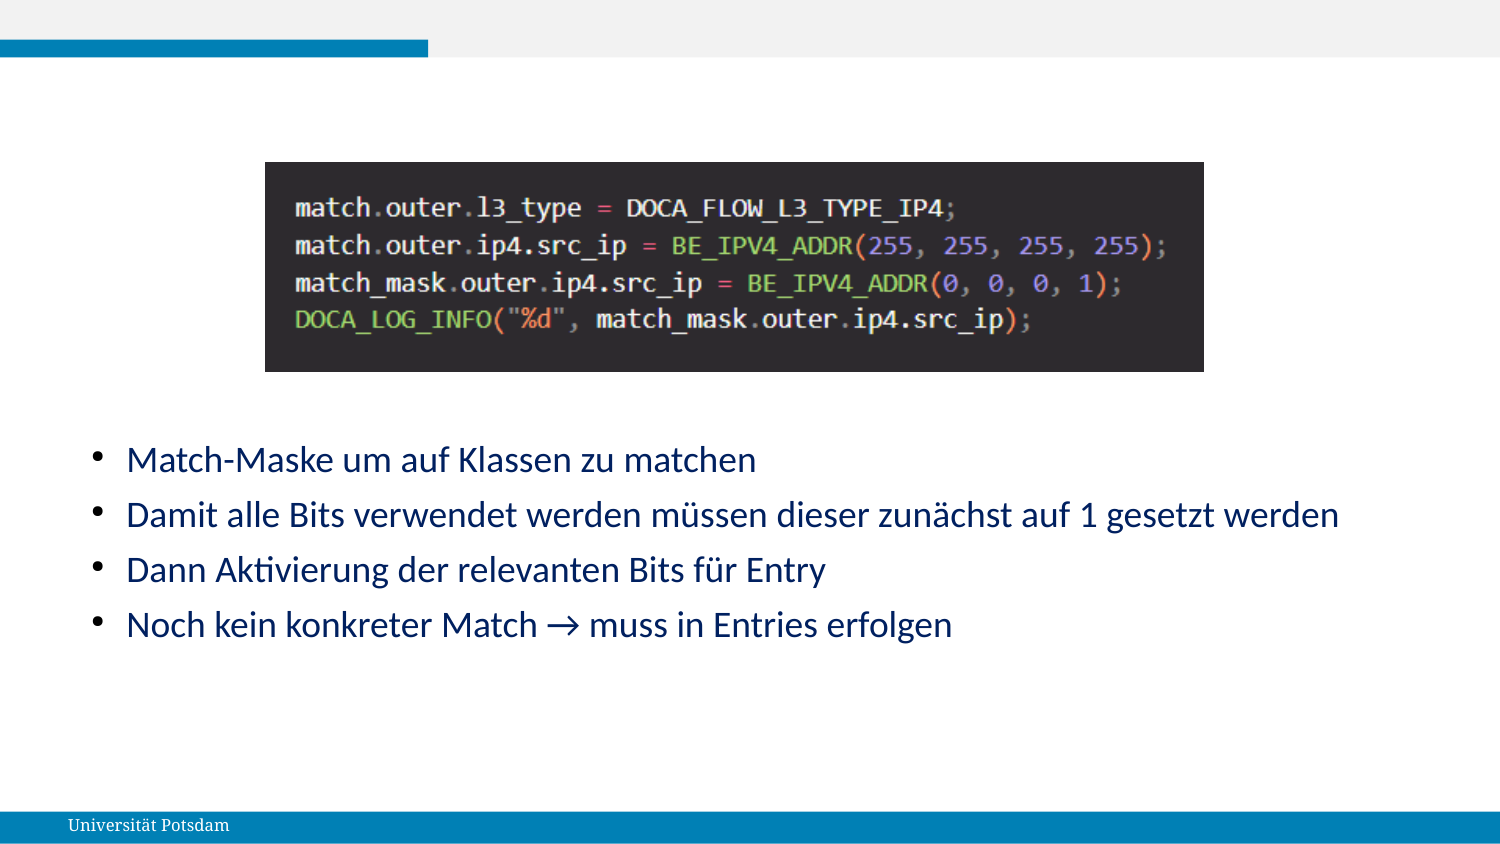

Match-Maske um auf Klassen zu matchen
Damit alle Bits verwendet werden müssen dieser zunächst auf 1 gesetzt werden
Dann Aktivierung der relevanten Bits für Entry
Noch kein konkreter Match → muss in Entries erfolgen